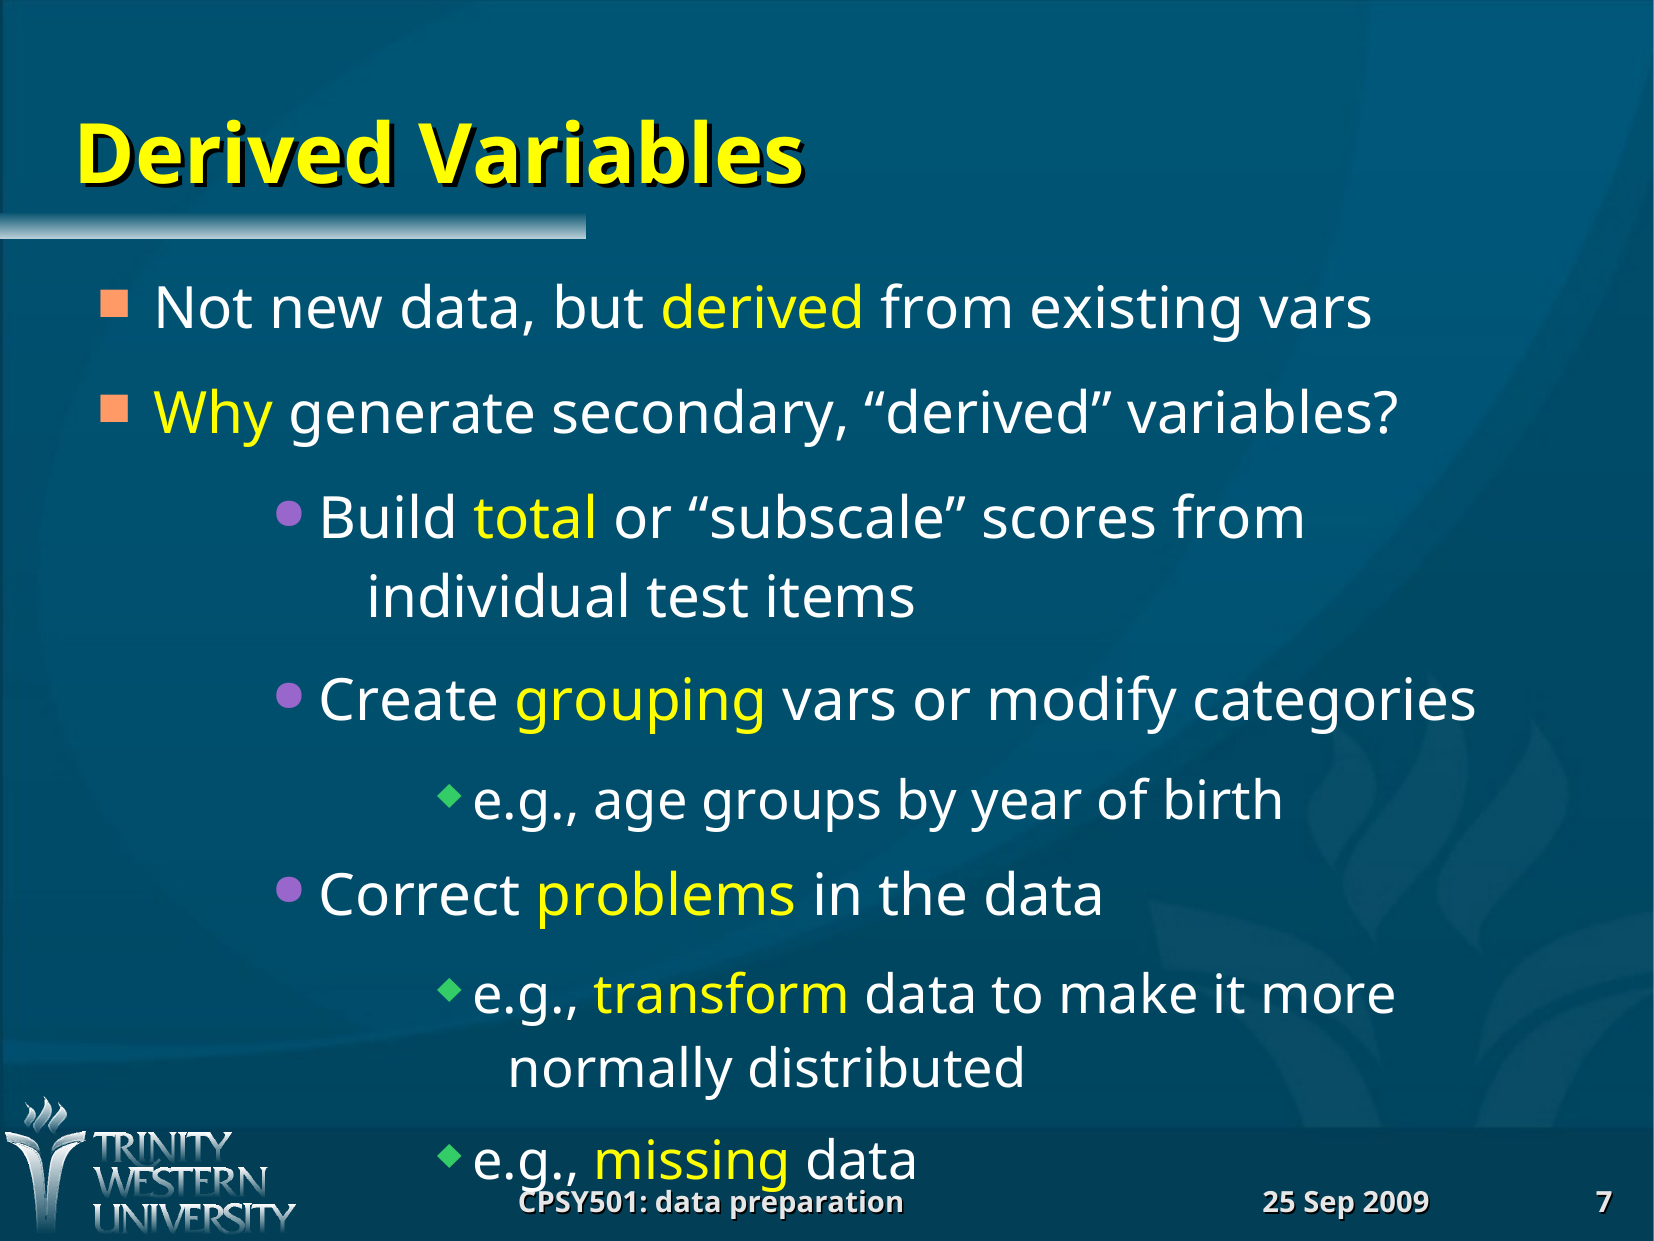

# Derived Variables
Not new data, but derived from existing vars
Why generate secondary, “derived” variables?
Build total or “subscale” scores from individual test items
Create grouping vars or modify categories
e.g., age groups by year of birth
Correct problems in the data
e.g., transform data to make it more normally distributed
e.g., missing data
CPSY501: data preparation
25 Sep 2009
7